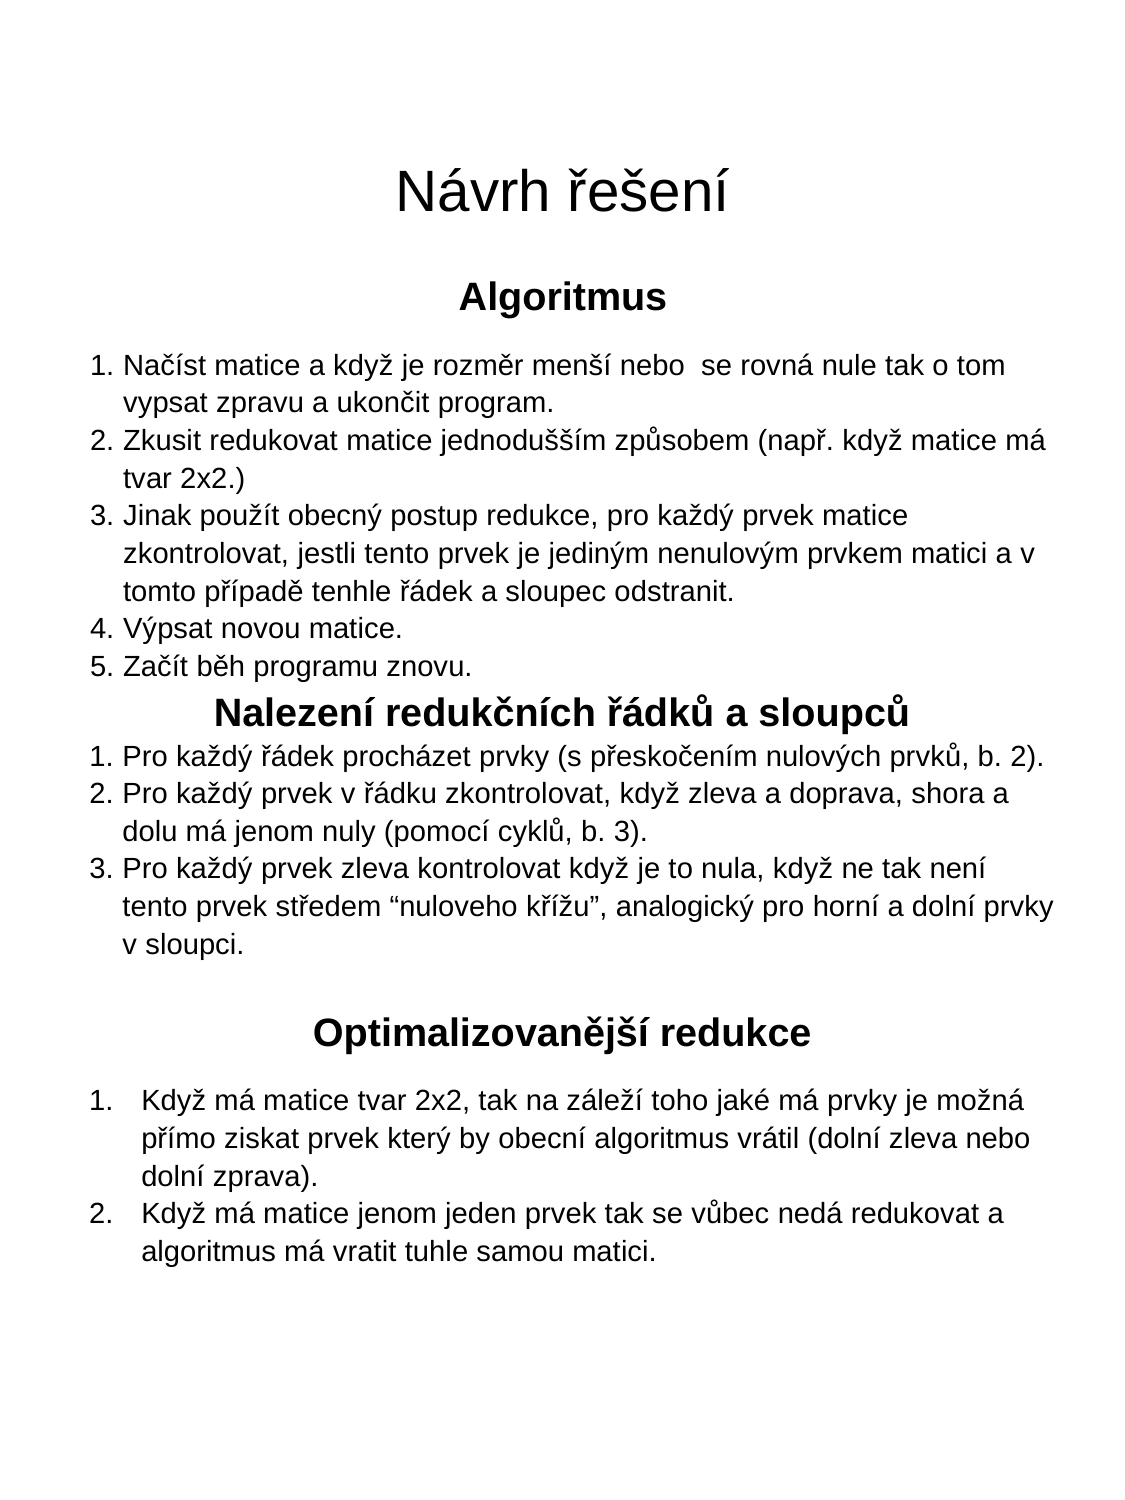

Návrh řešení
Algoritmus
Načíst matice a když je rozměr menší nebo se rovná nule tak o tom vypsat zpravu a ukončit program.
Zkusit redukovat matice jednodušším způsobem (např. když matice má tvar 2x2.)
Jinak použít obecný postup redukce, pro každý prvek matice zkontrolovat, jestli tento prvek je jediným nenulovým prvkem matici a v tomto případě tenhle řádek a sloupec odstranit.
Výpsat novou matice.
Začít běh programu znovu.
Nalezení redukčních řádků a sloupců
Pro každý řádek procházet prvky (s přeskočením nulových prvků, b. 2).
Pro každý prvek v řádku zkontrolovat, když zleva a doprava, shora a dolu má jenom nuly (pomocí cyklů, b. 3).
Pro každý prvek zleva kontrolovat když je to nula, když ne tak není tento prvek středem “nuloveho křížu”, analogický pro horní a dolní prvky v sloupci.
Optimalizovanější redukce
Když má matice tvar 2x2, tak na záleží toho jaké má prvky je možná přímo ziskat prvek který by obecní algoritmus vrátil (dolní zleva nebo dolní zprava).
Když má matice jenom jeden prvek tak se vůbec nedá redukovat a algoritmus má vratit tuhle samou matici.